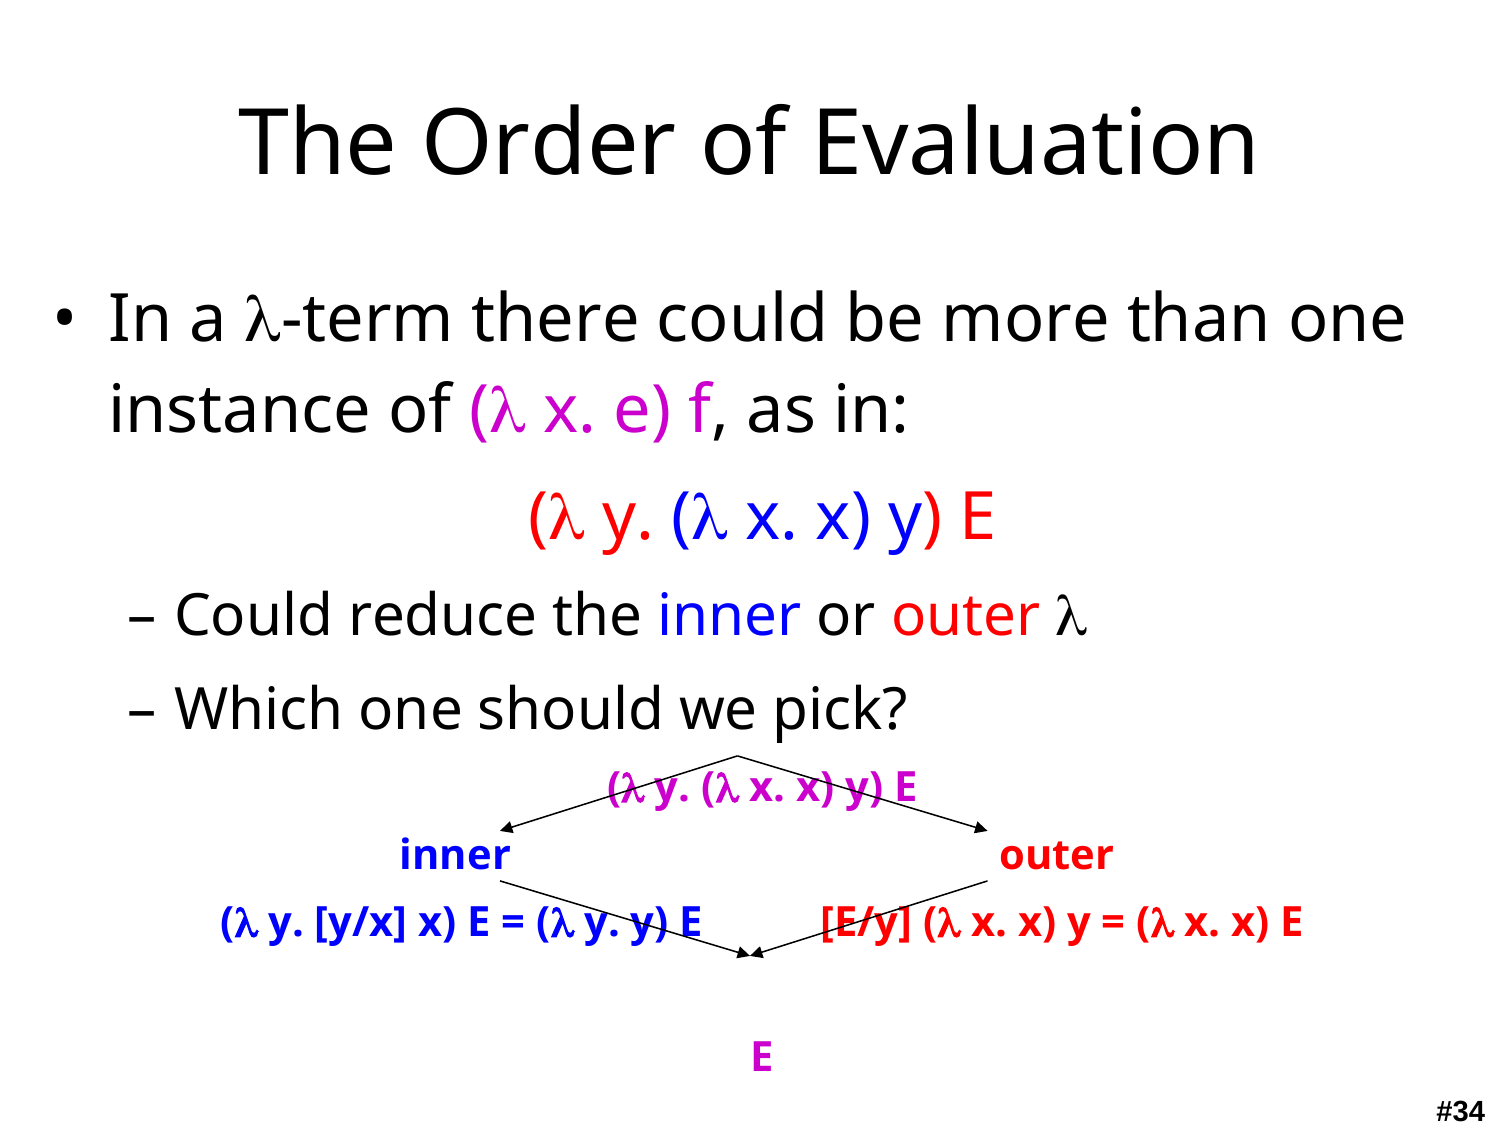

# The Order of Evaluation
In a -term there could be more than one instance of ( x. e) f, as in:
( y. ( x. x) y) E
Could reduce the inner or outer 
Which one should we pick?
( y. ( x. x) y) E
inner				outer
( y. [y/x] x) E = ( y. y) E	[E/y] ( x. x) y = ( x. x) E
E
34